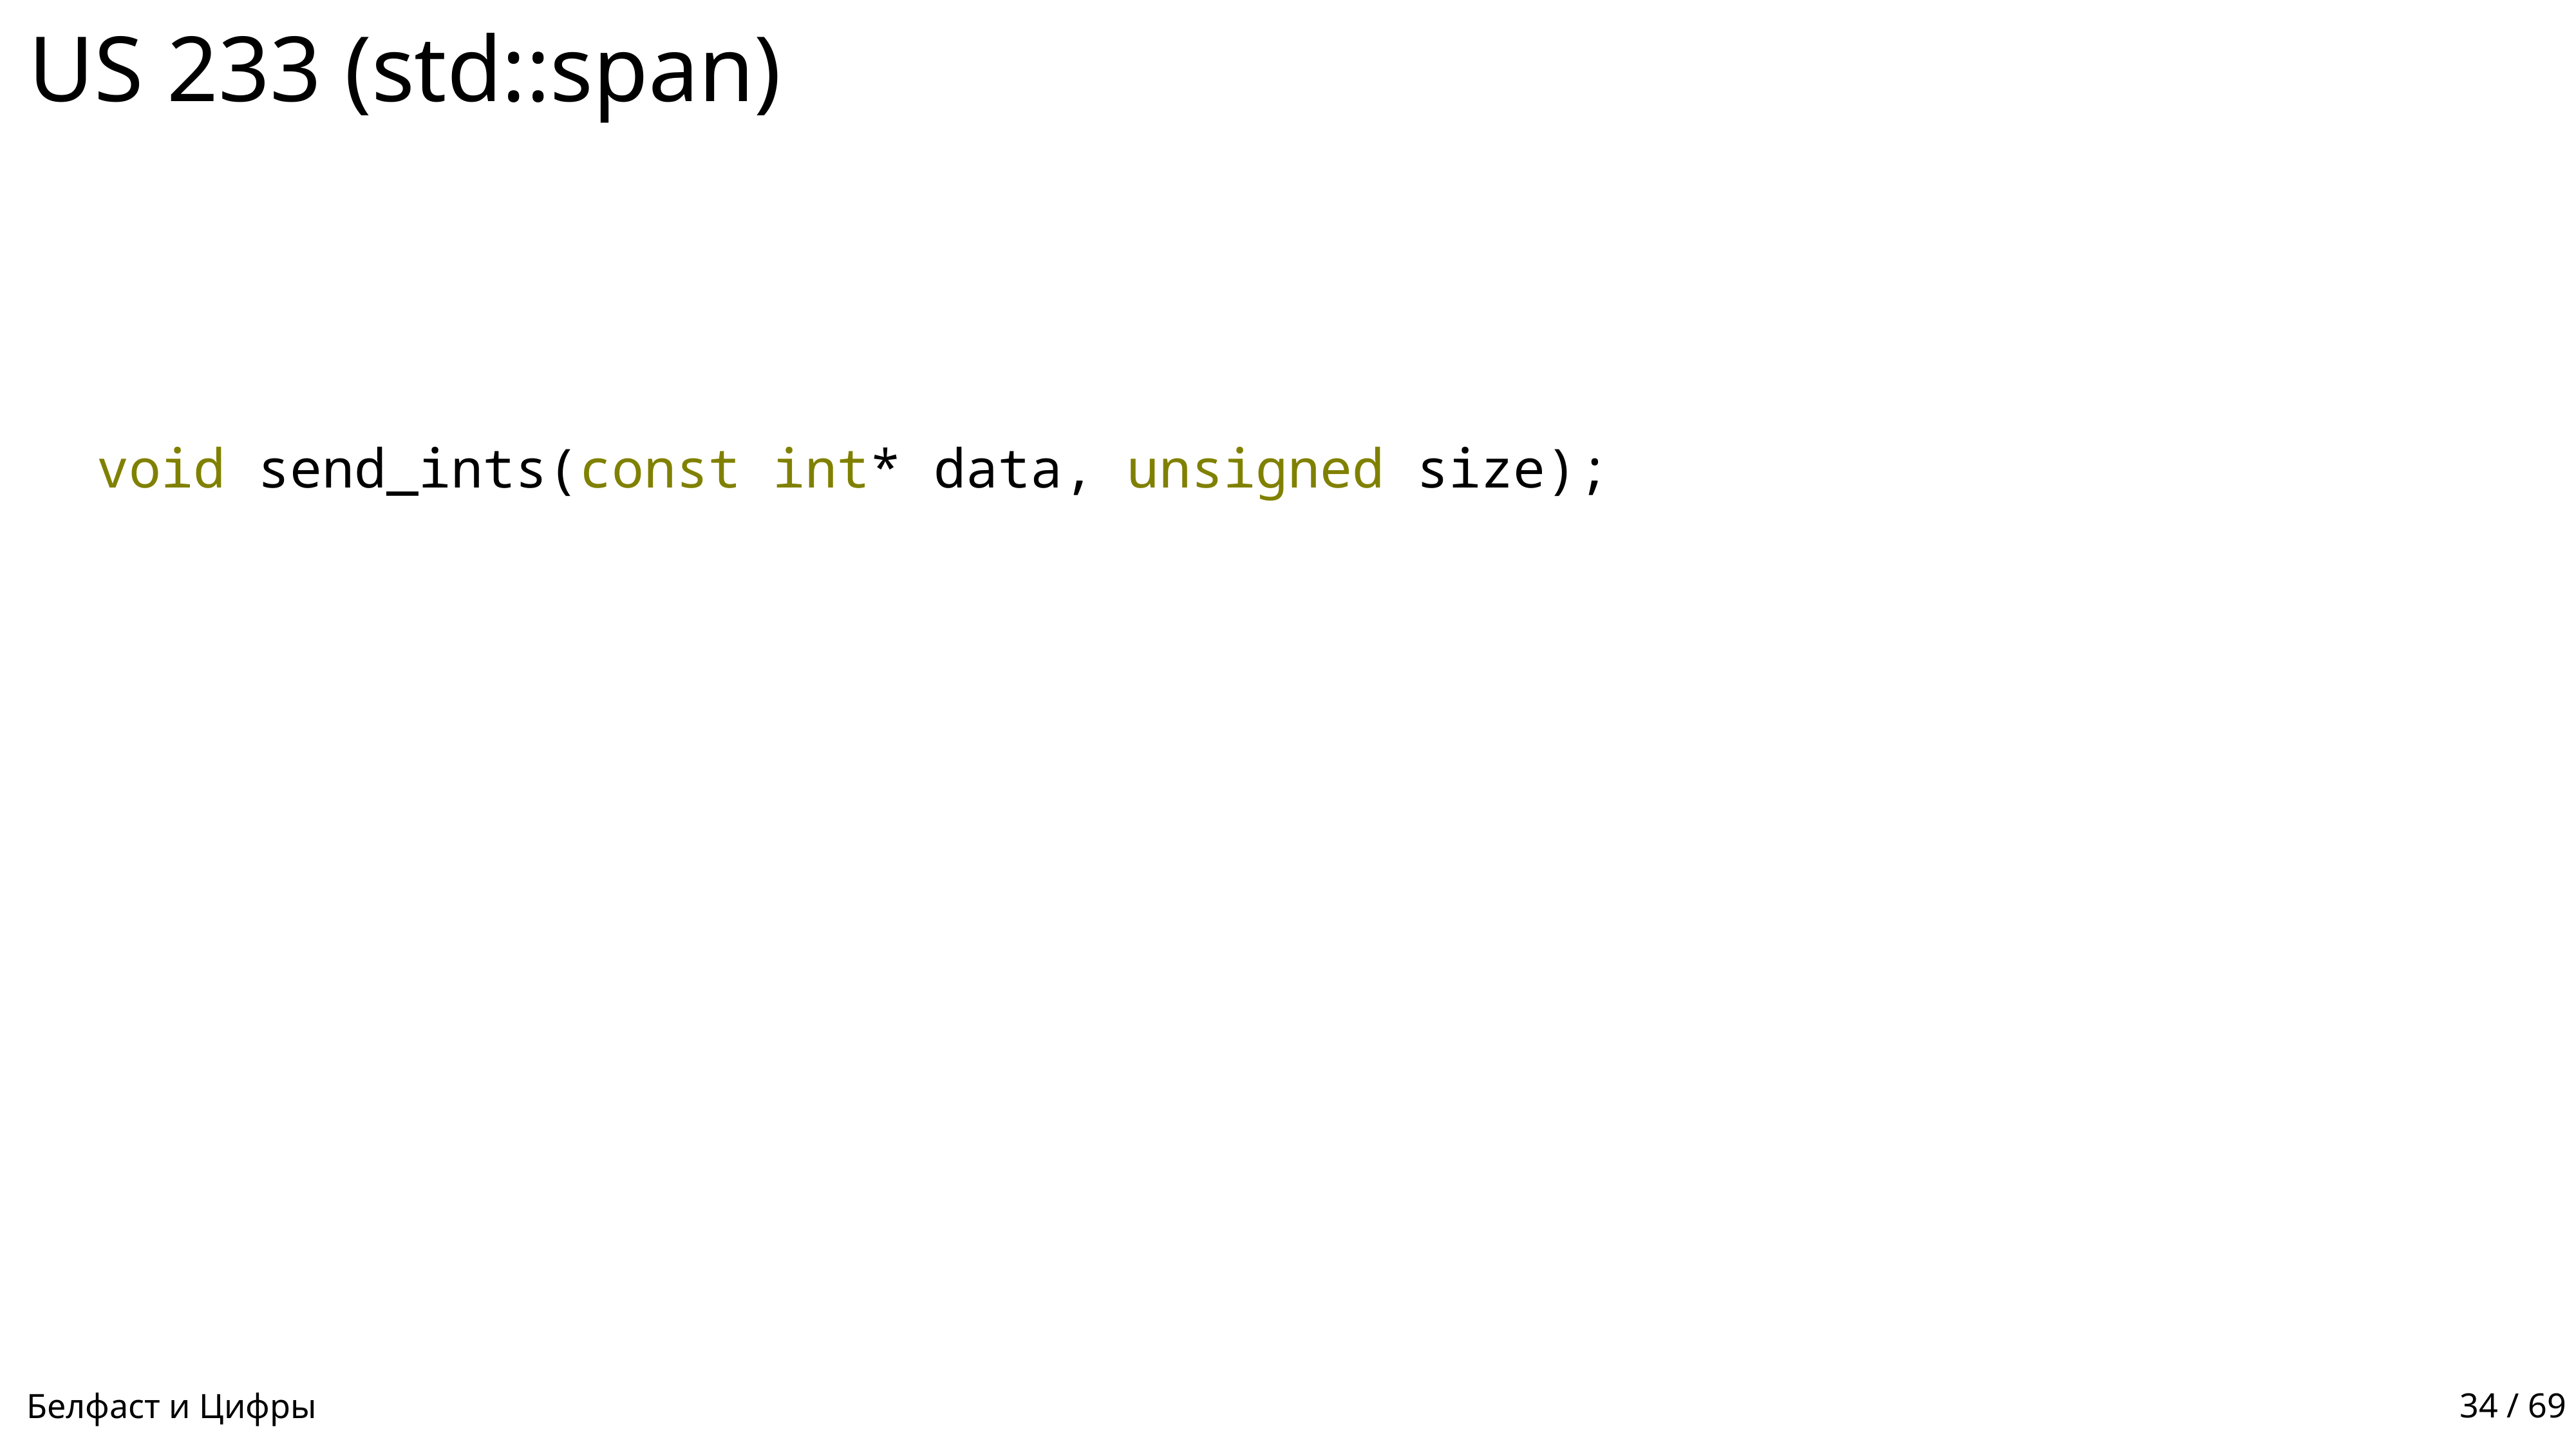

# US 233 (std::span)
void send_ints(const int* data, unsigned size);
Белфаст и Цифры